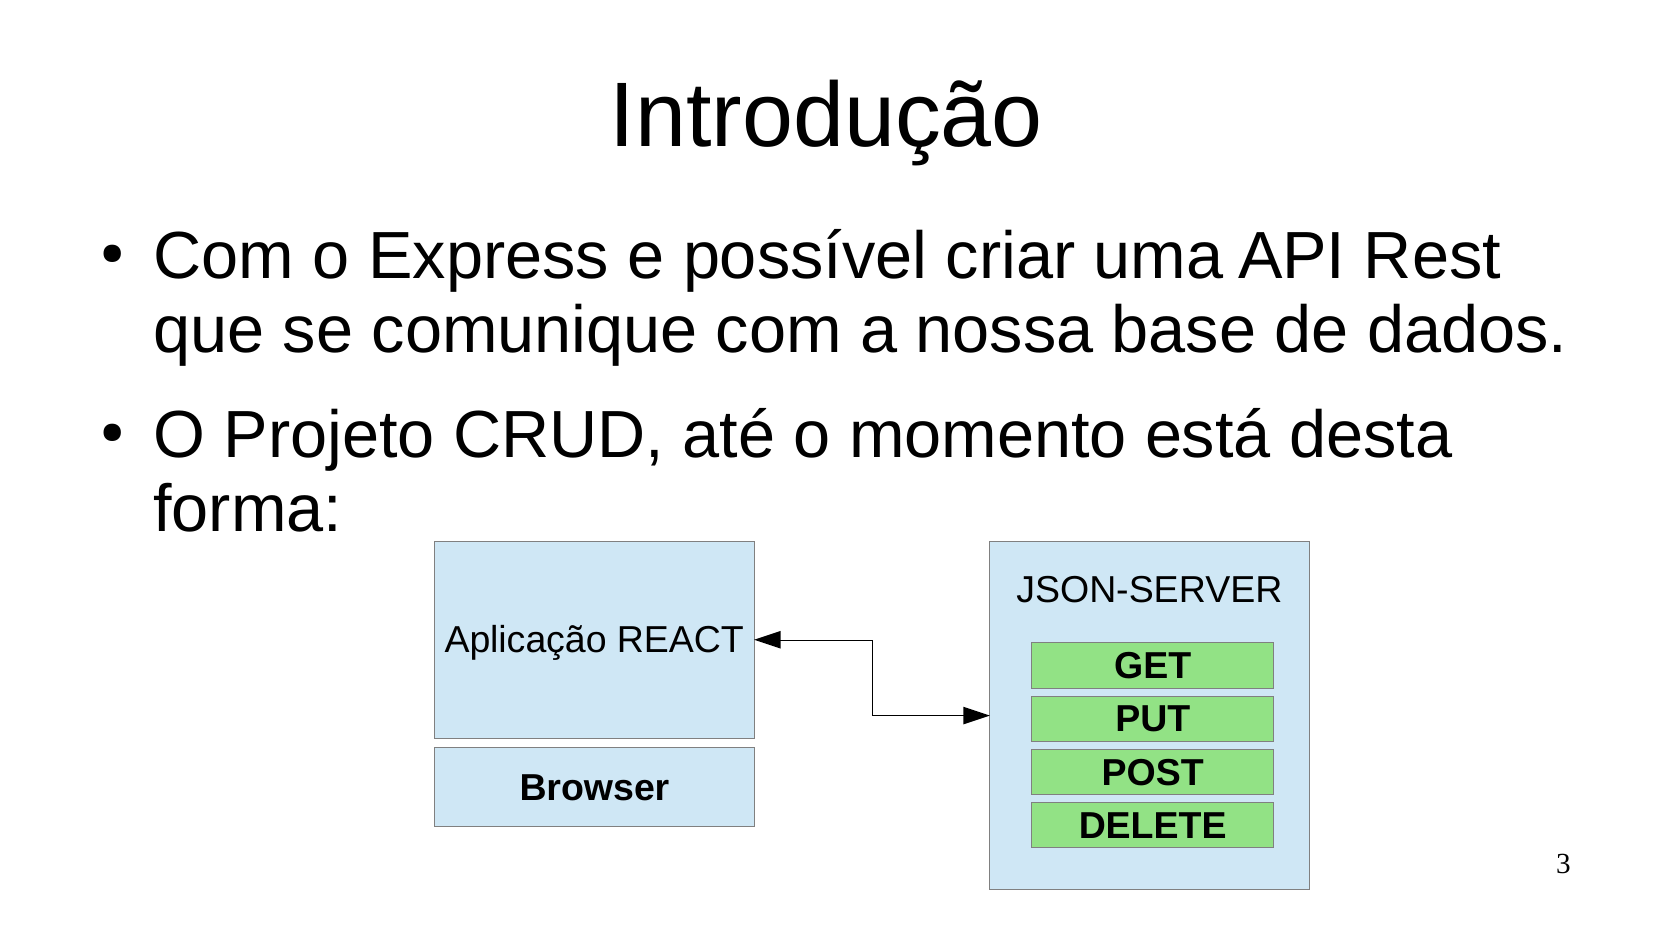

# Introdução
Com o Express e possível criar uma API Rest que se comunique com a nossa base de dados.
O Projeto CRUD, até o momento está desta forma:
Aplicação REACT
JSON-SERVER
GET
PUT
Browser
POST
DELETE
3